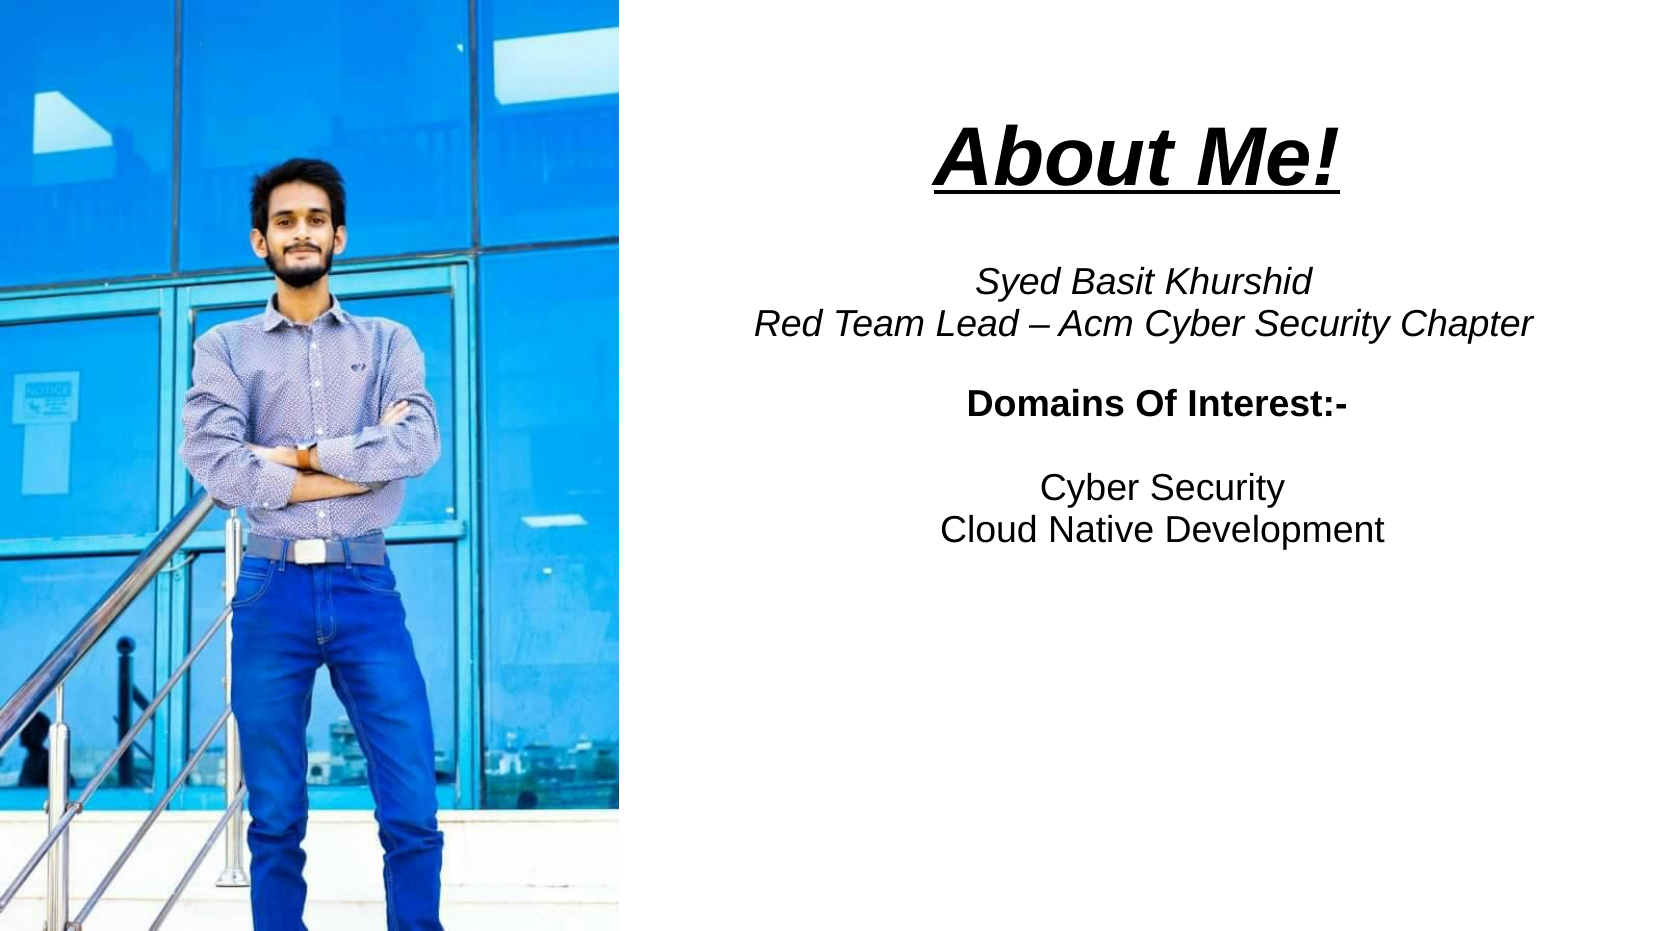

About Me!
Syed Basit Khurshid
Red Team Lead – Acm Cyber Security Chapter
Domains Of Interest:-
Cyber Security
Cloud Native Development
Syed Basit Khurshid
Red Team Lead – Acm Cyber Security Chapter